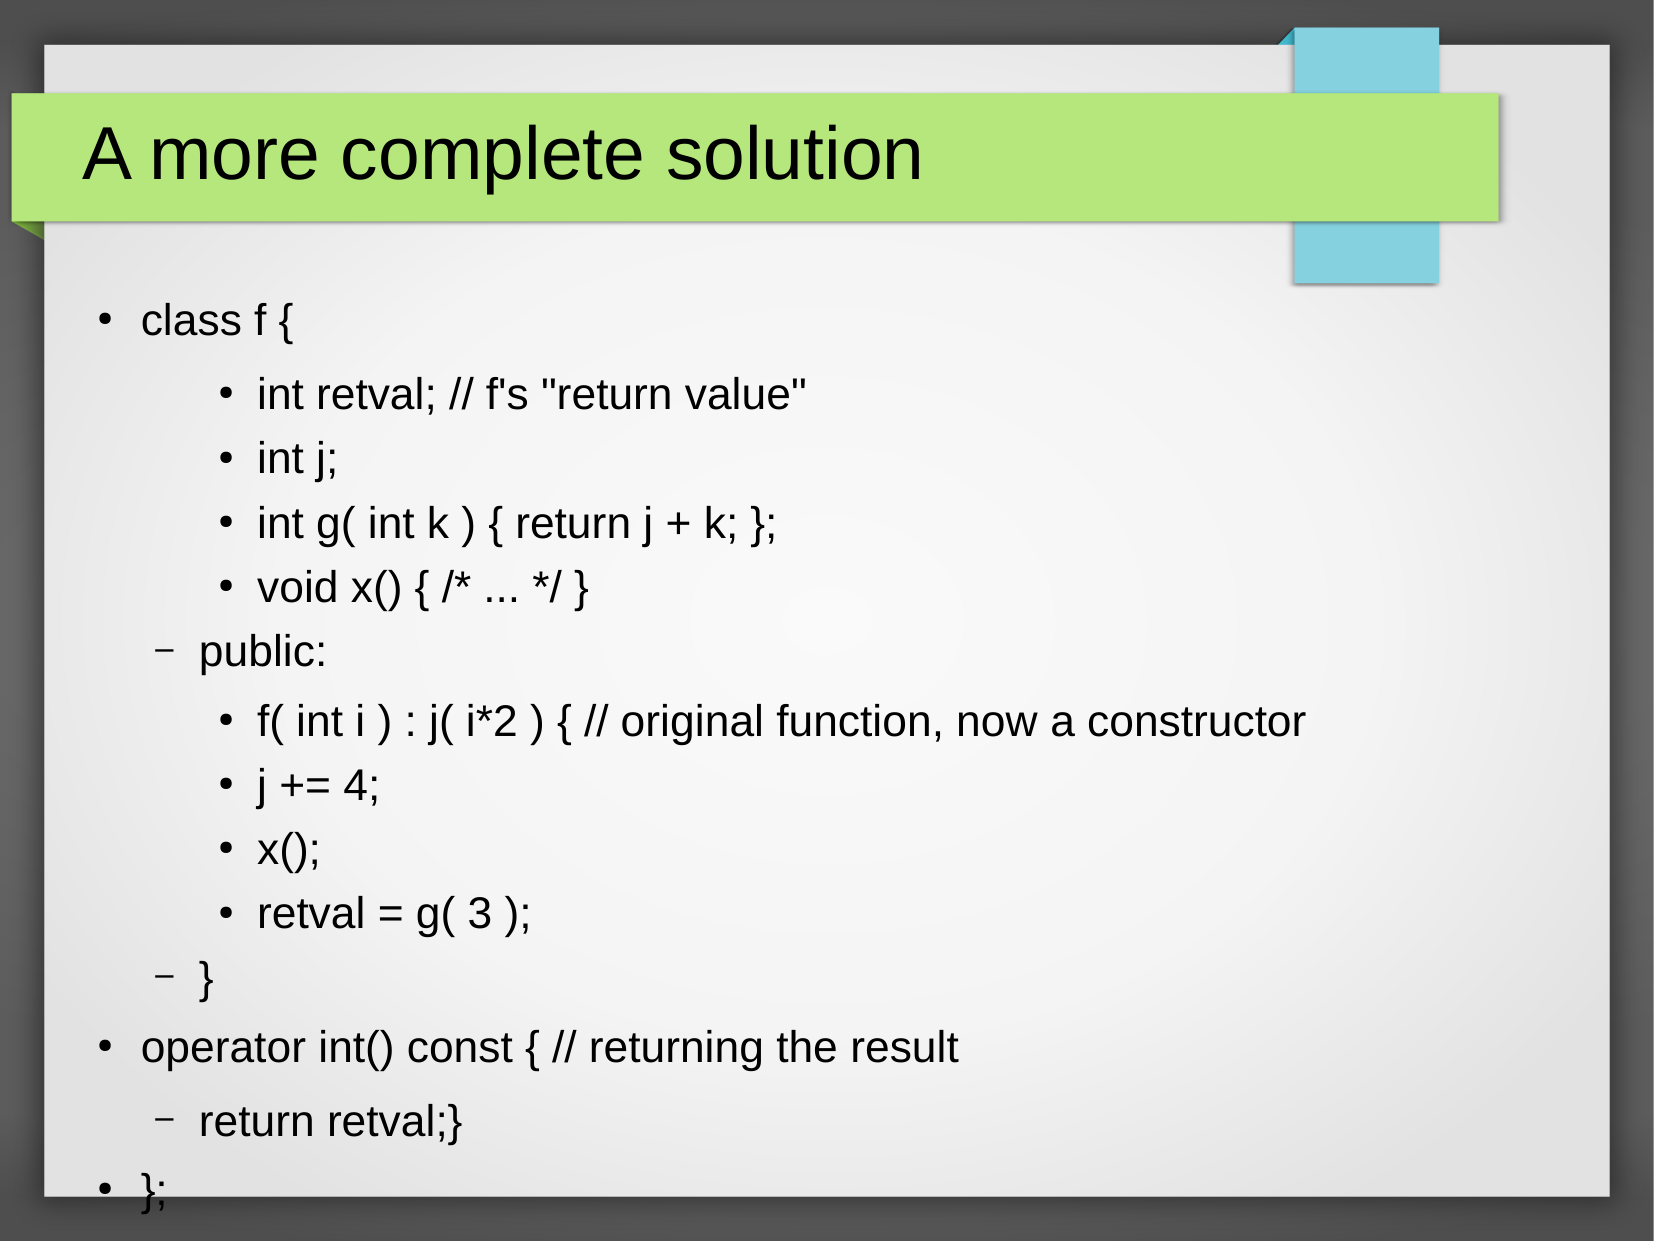

# A more complete solution
class f {
int retval; // f's "return value"
int j;
int g( int k ) { return j + k; };
void x() { /* ... */ }
public:
f( int i ) : j( i*2 ) { // original function, now a constructor
j += 4;
x();
retval = g( 3 );
}
operator int() const { // returning the result
return retval;}
};